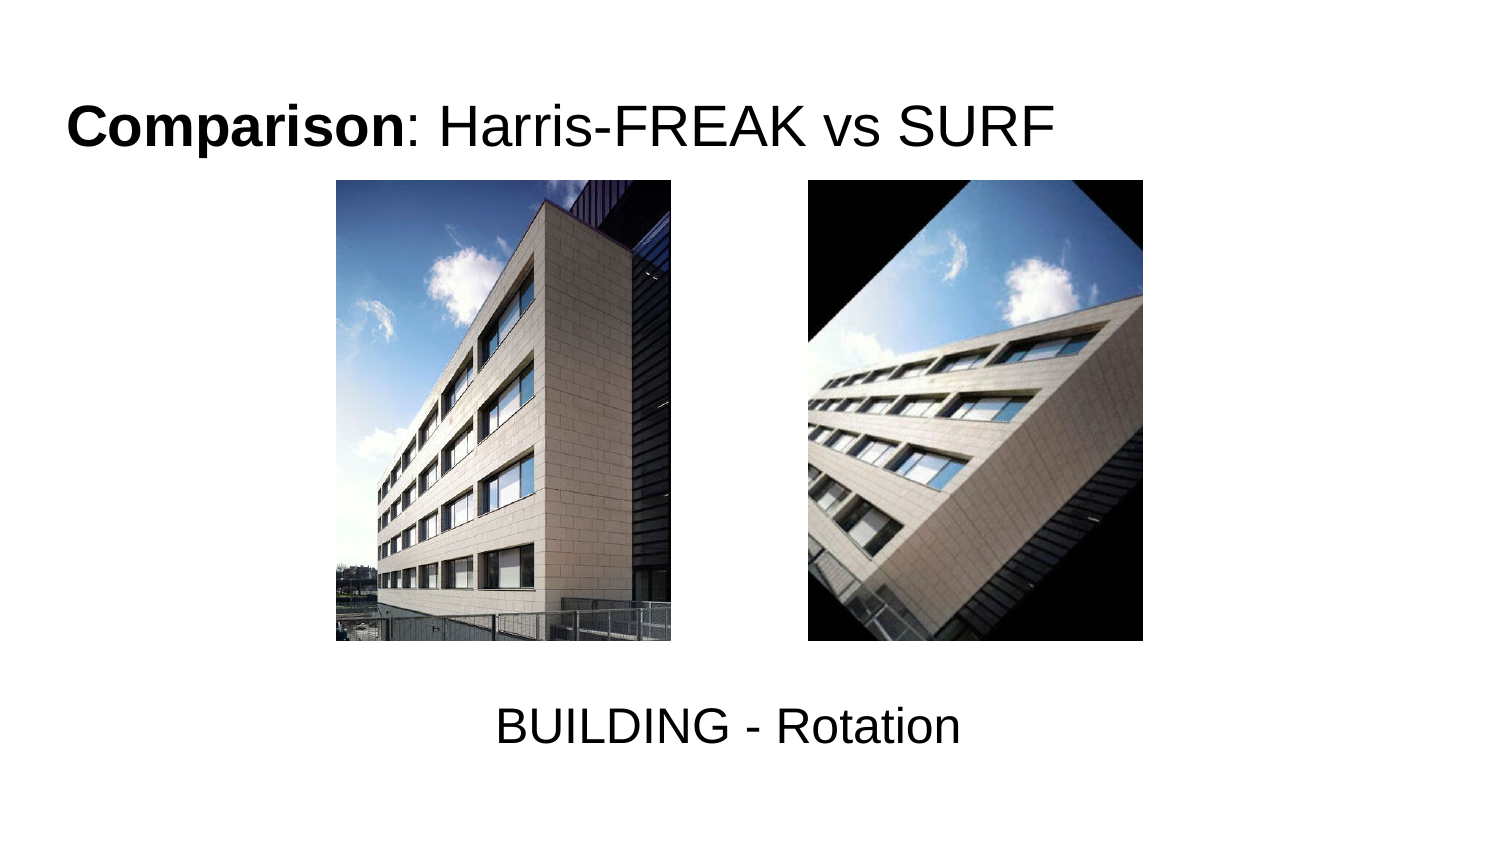

# Comparison: Harris-FREAK vs SURF
BUILDING - Rotation